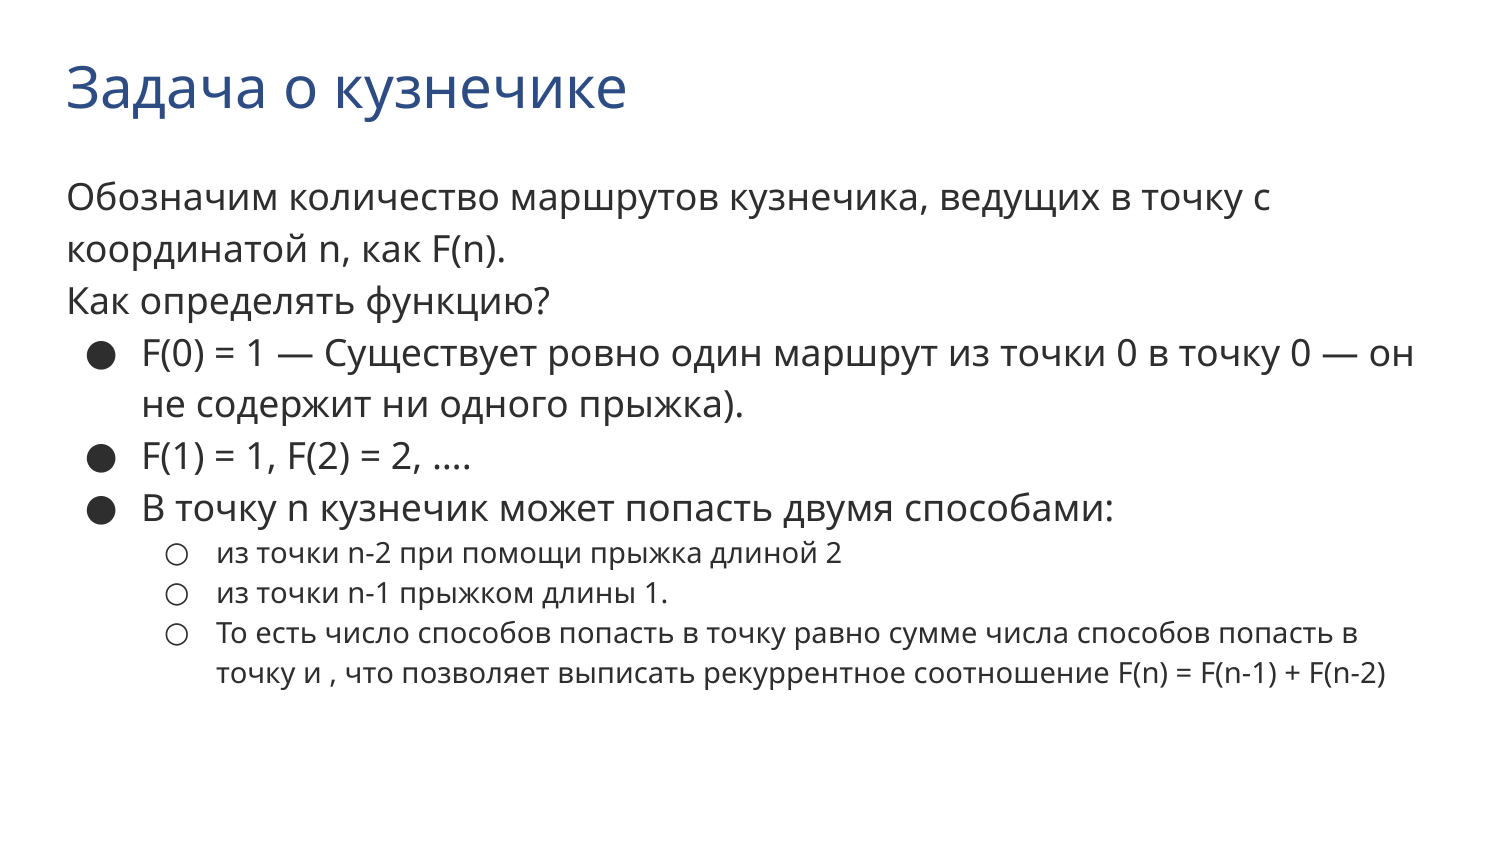

# Задача о кузнечике
Обозначим количество маршрутов кузнечика, ведущих в точку с координатой n, как F(n).
Как определять функцию?
F(0) = 1 — Существует ровно один маршрут из точки 0 в точку 0 — он не содержит ни одного прыжка).
F(1) = 1, F(2) = 2, ….
В точку n кузнечик может попасть двумя способами:
из точки n-2 при помощи прыжка длиной 2
из точки n-1 прыжком длины 1.
То есть число способов попасть в точку равно сумме числа способов попасть в точку и , что позволяет выписать рекуррентное соотношение F(n) = F(n-1) + F(n-2)